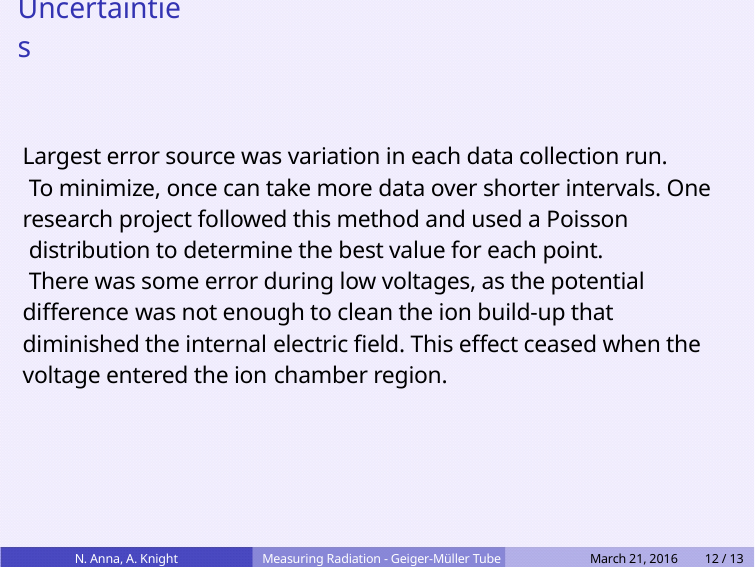

# Uncertainties
Largest error source was variation in each data collection run.
 To minimize, once can take more data over shorter intervals. One research project followed this method and used a Poisson
 distribution to determine the best value for each point.
 There was some error during low voltages, as the potential difference was not enough to clean the ion build-up that diminished the internal electric field. This effect ceased when the voltage entered the ion chamber region.
N. Anna, A. Knight
Measuring Radiation - Geiger-Müller Tube
March 21, 2016
12 / 13